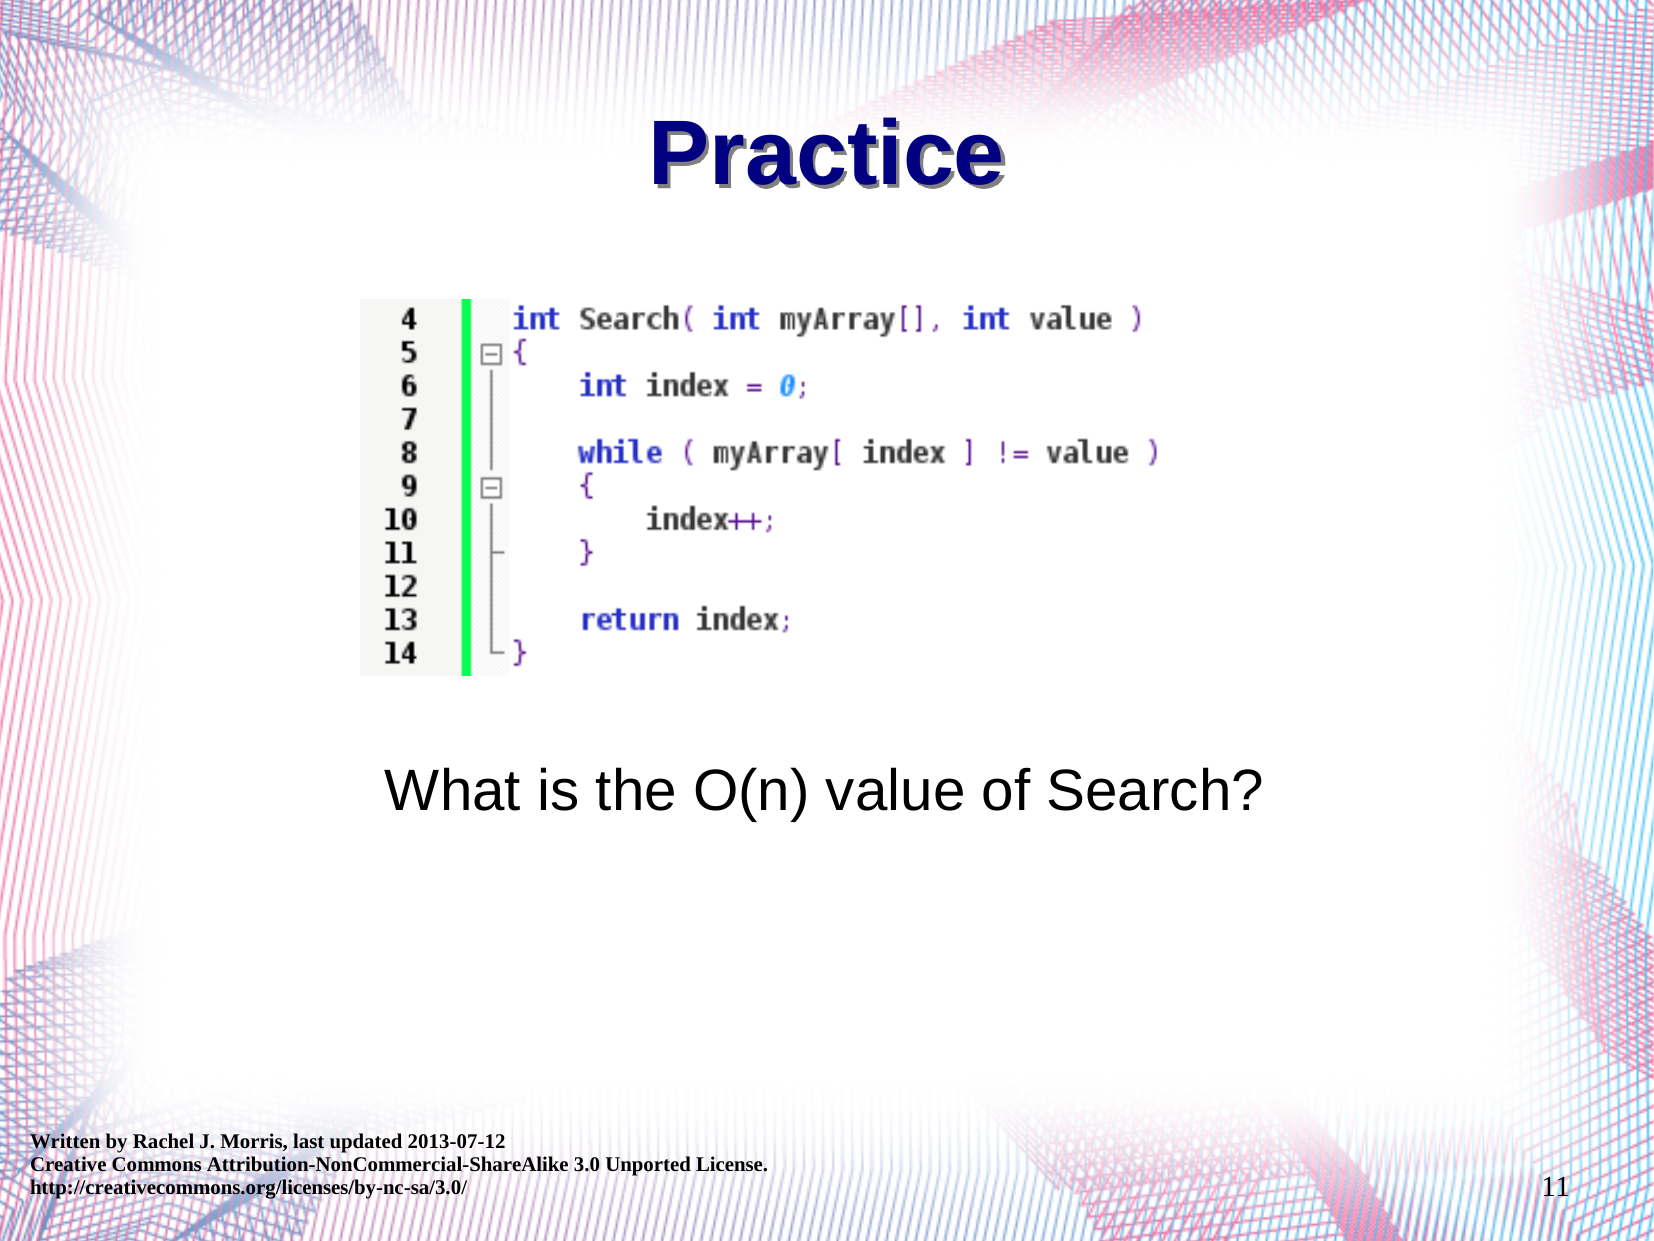

# Practice
What is the O(n) value of Search?
11